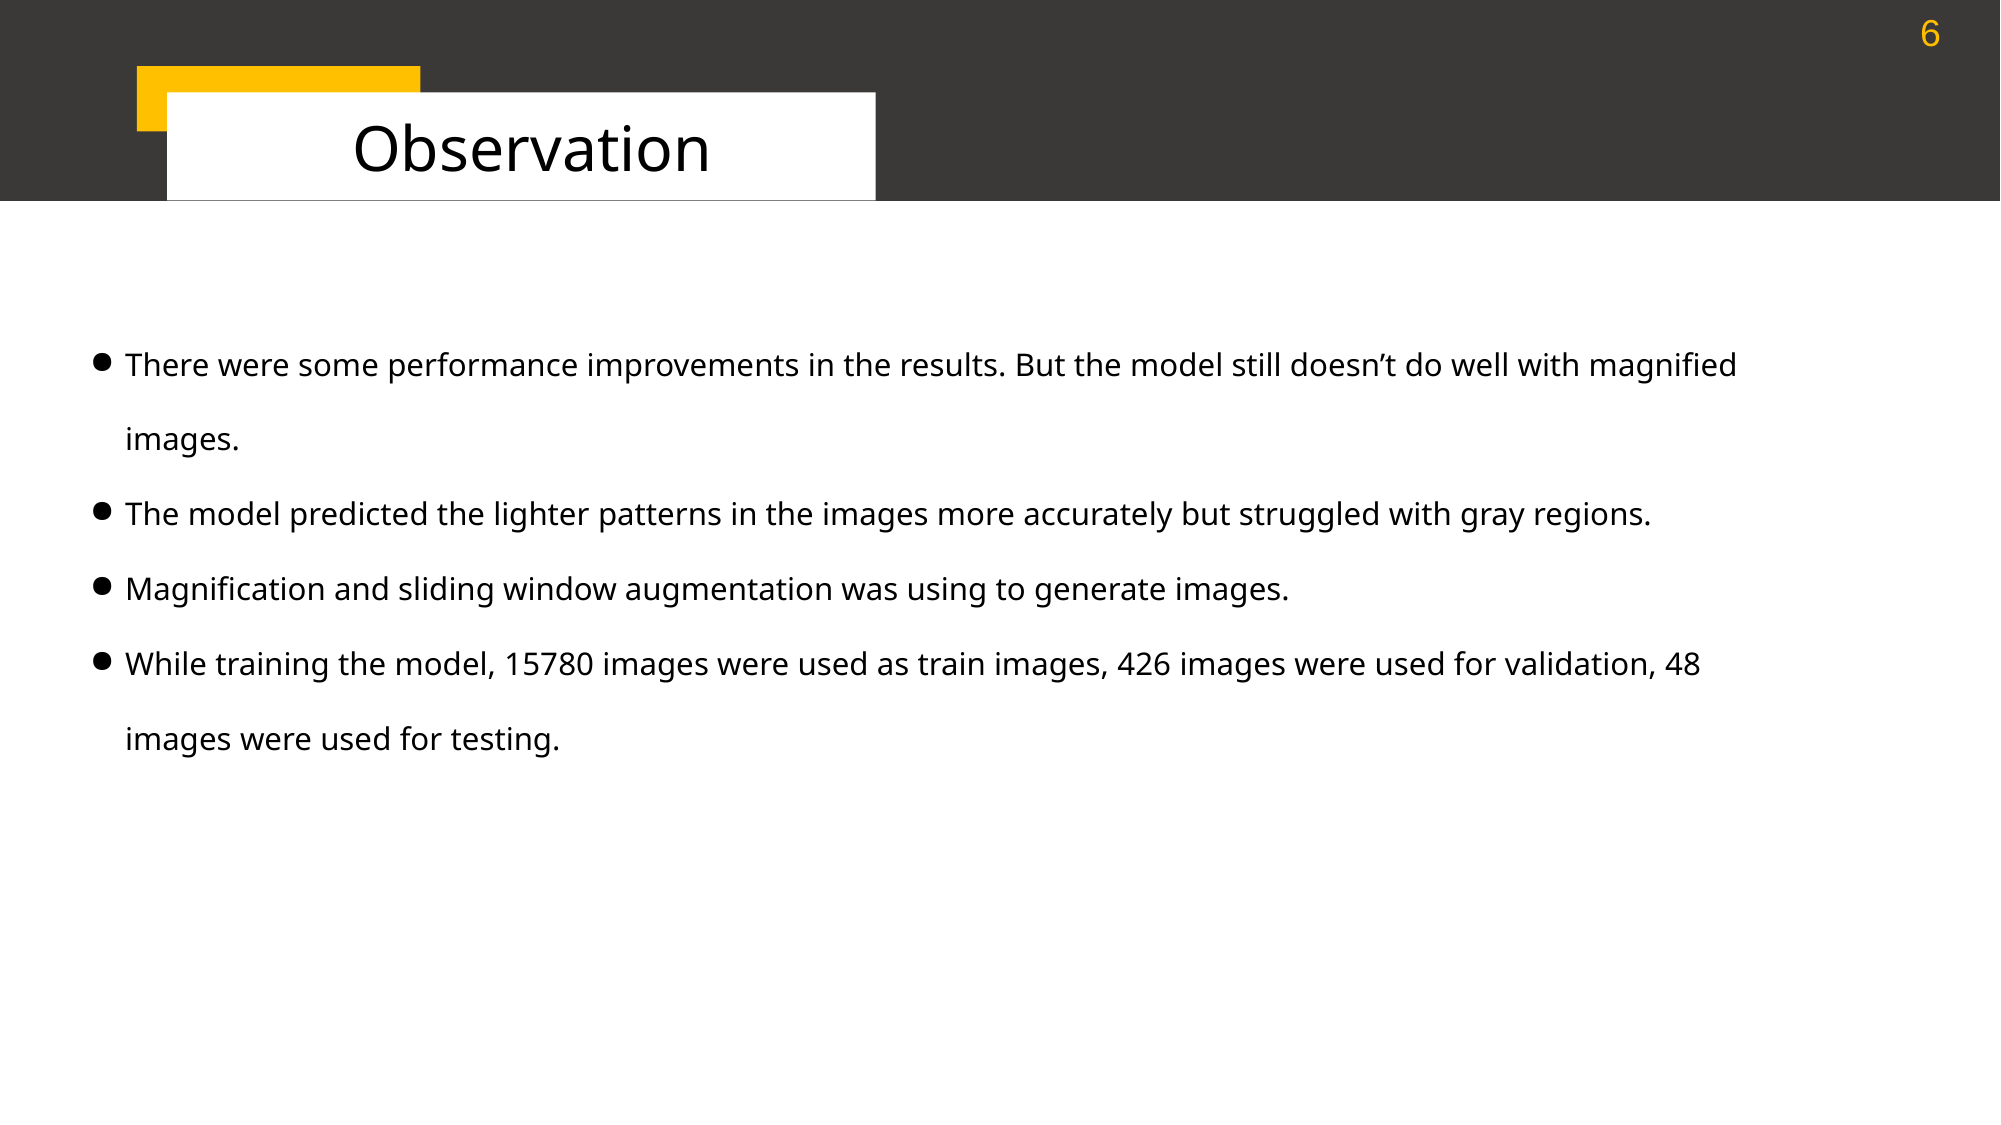

Observation
There were some performance improvements in the results. But the model still doesn’t do well with magnified images.
The model predicted the lighter patterns in the images more accurately but struggled with gray regions.
Magnification and sliding window augmentation was using to generate images.
While training the model, 15780 images were used as train images, 426 images were used for validation, 48 images were used for testing.